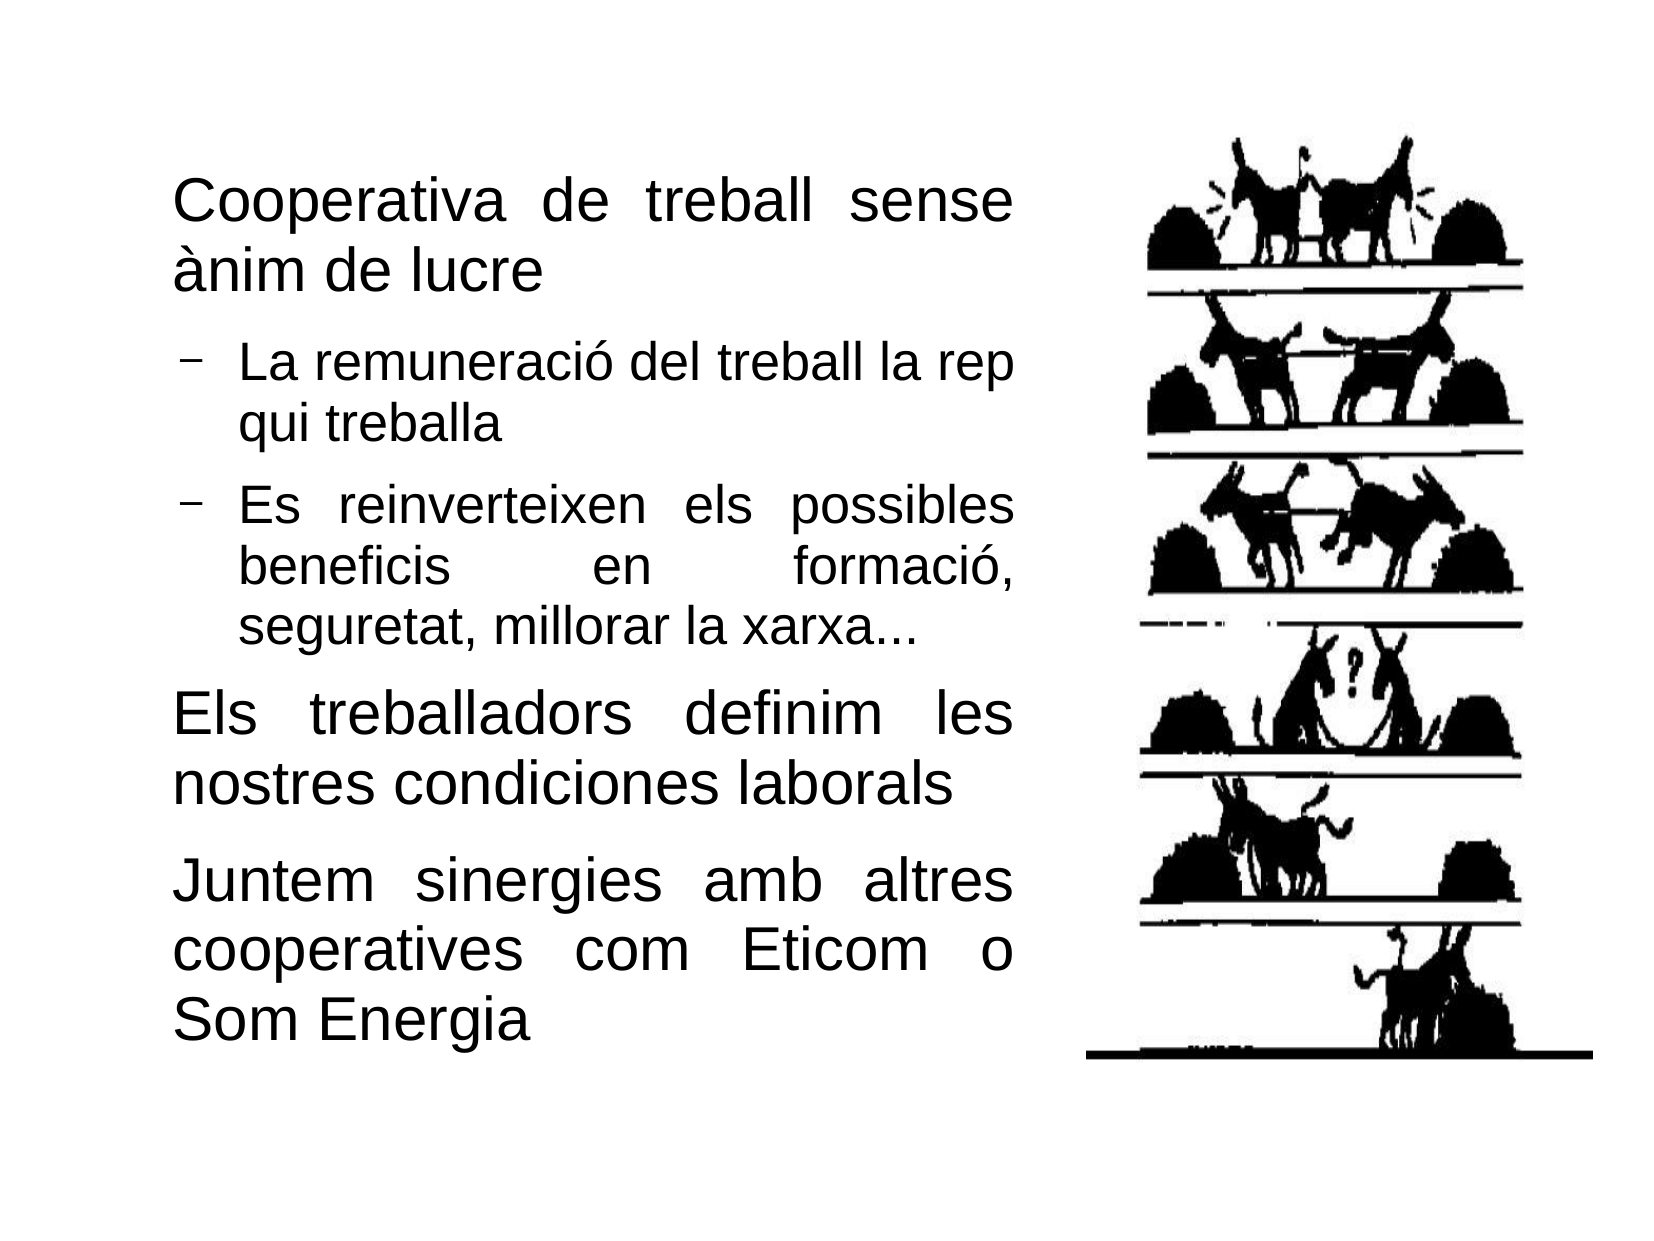

# Cooperativa de treball sense ànim de lucre
La remuneració del treball la rep qui treballa
Es reinverteixen els possibles beneficis en formació, seguretat, millorar la xarxa...
Els treballadors definim les nostres condiciones laborals
Juntem sinergies amb altres cooperatives com Eticom o Som Energia